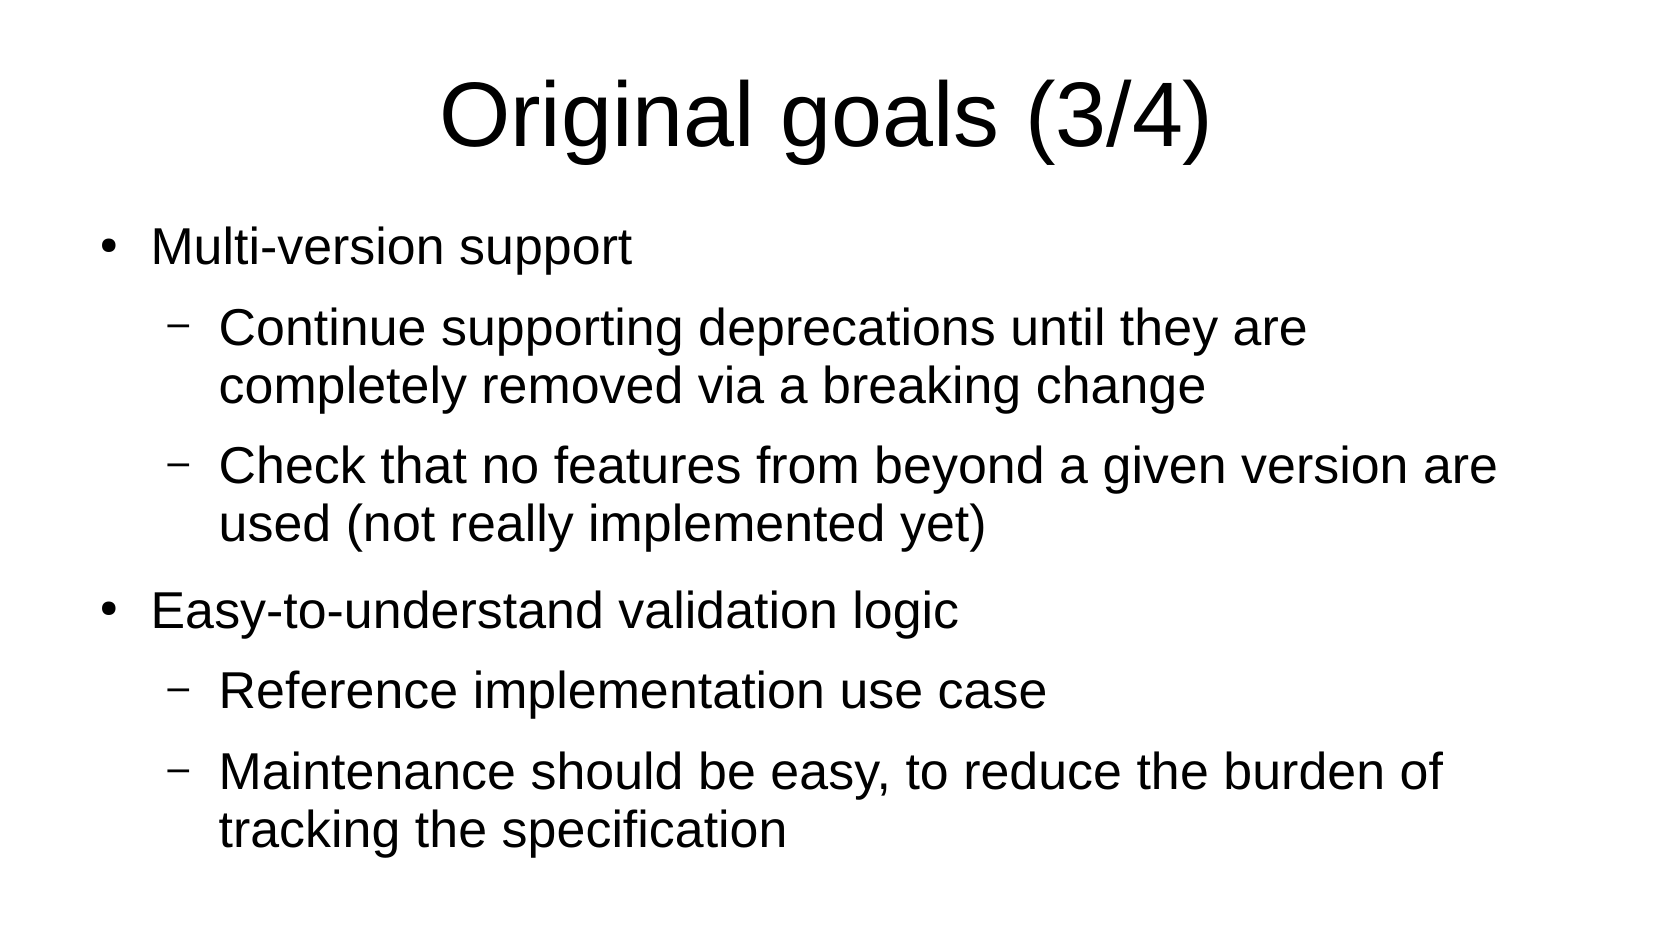

# Original goals (3/4)
Multi-version support
Continue supporting deprecations until they are completely removed via a breaking change
Check that no features from beyond a given version are used (not really implemented yet)
Easy-to-understand validation logic
Reference implementation use case
Maintenance should be easy, to reduce the burden of tracking the specification